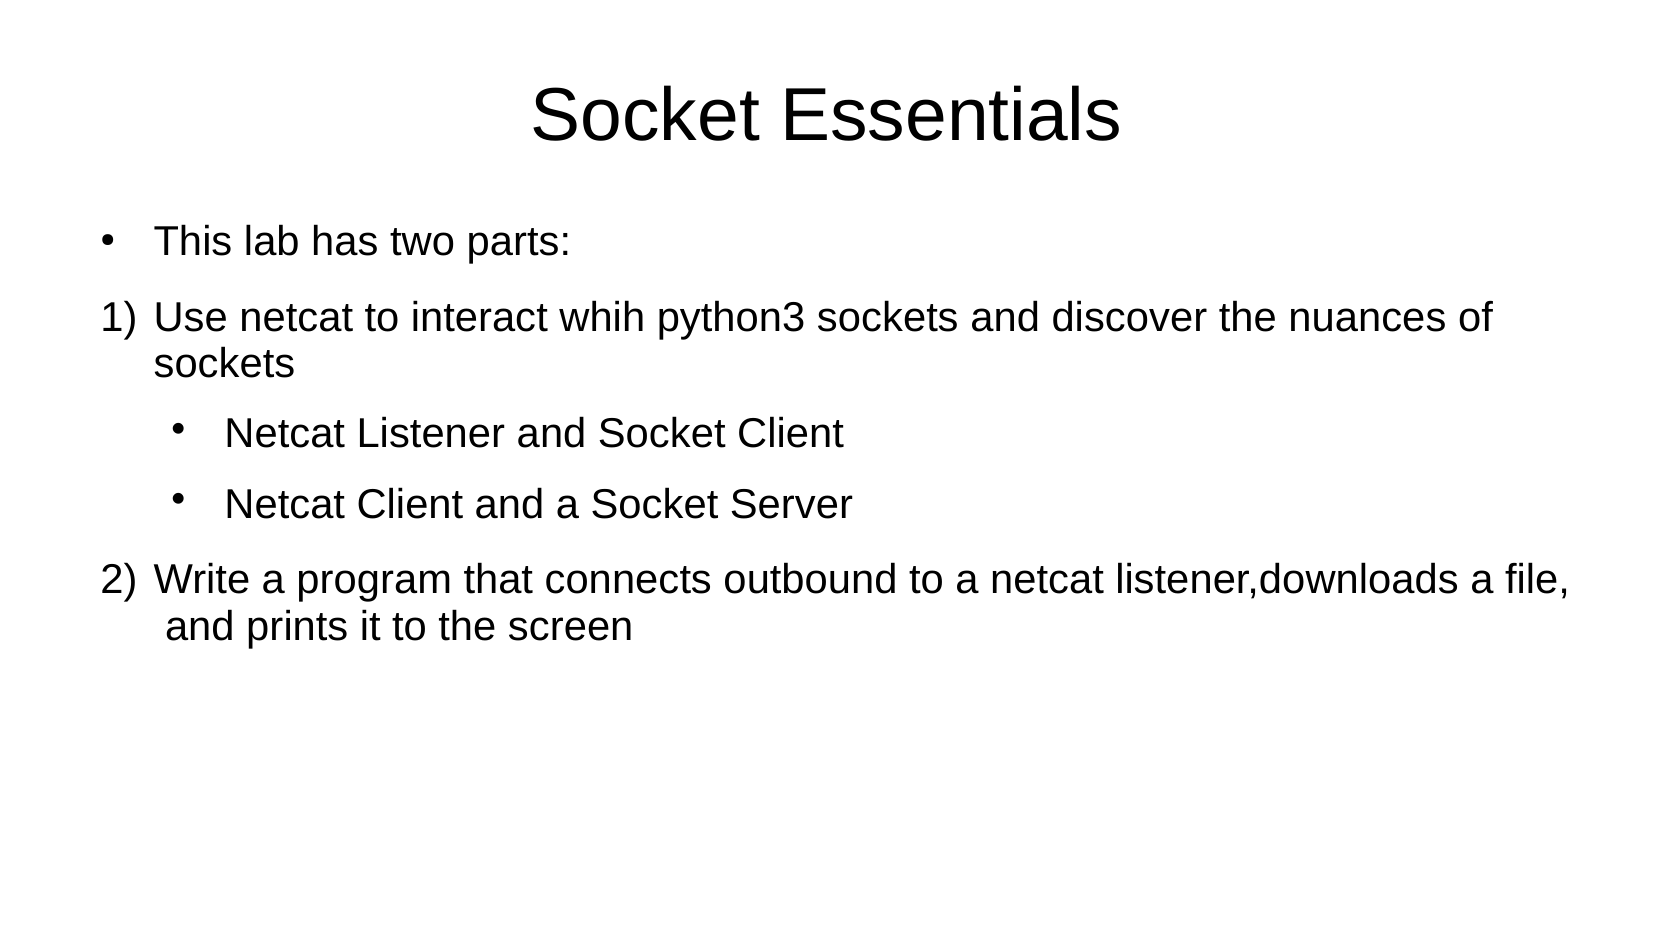

# Socket Essentials
This lab has two parts:
Use netcat to interact whih python3 sockets and discover the nuances of sockets
Netcat Listener and Socket Client
Netcat Client and a Socket Server
Write a program that connects outbound to a netcat listener,downloads a file, and prints it to the screen